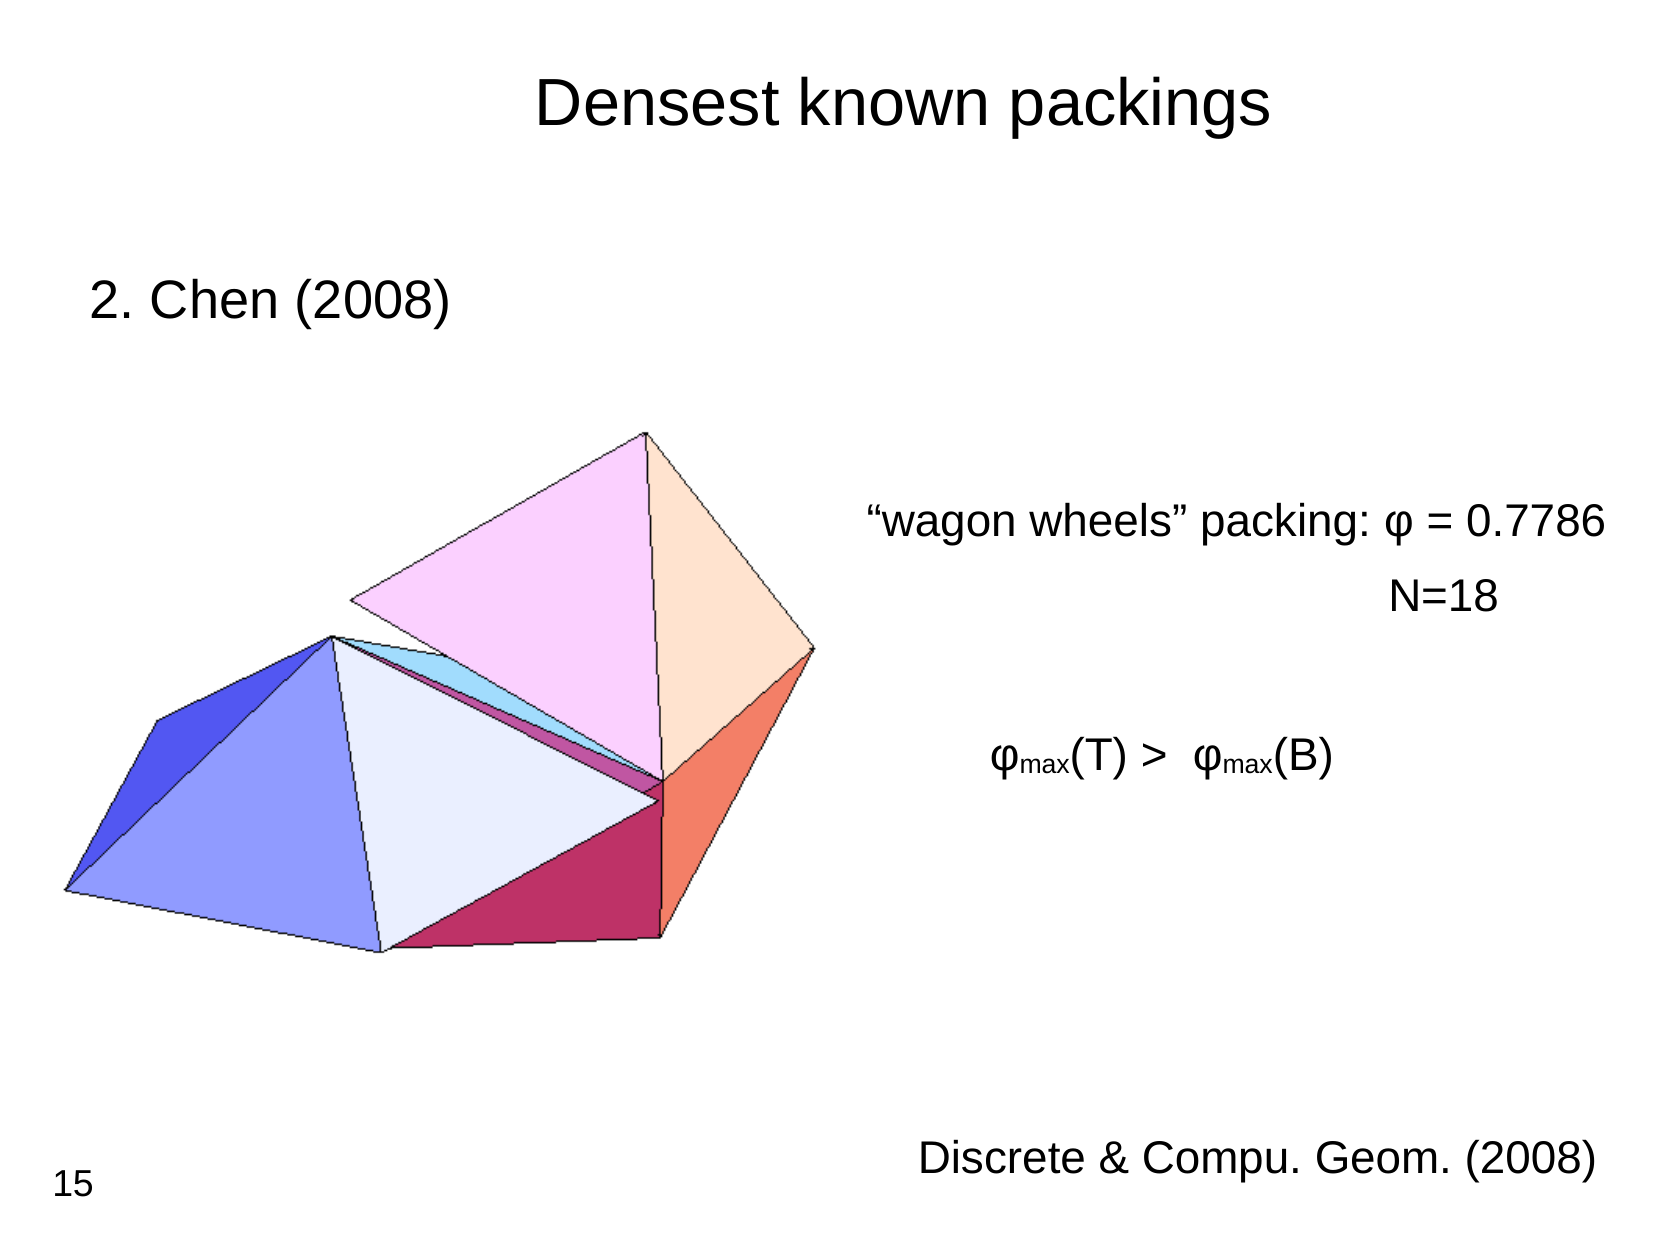

Densest known packings
2. Chen (2008)
“wagon wheels” packing: φ = 0.7786
N=18
φmax(T) > φmax(B)
Discrete & Compu. Geom. (2008)
15